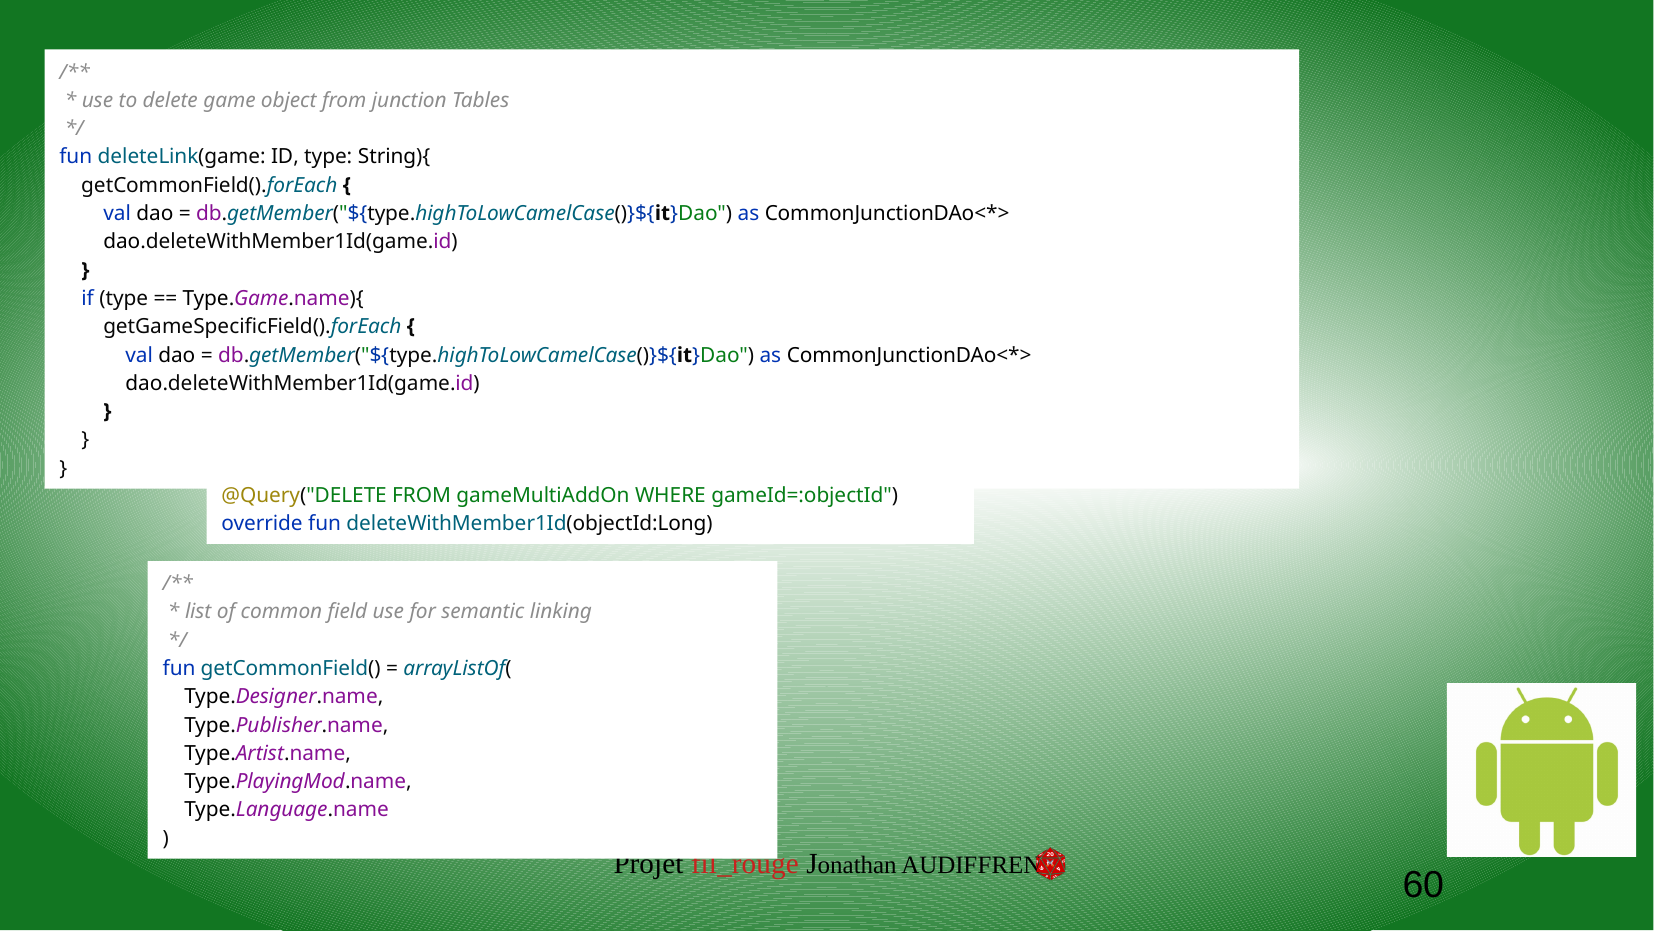

/**
 * use to delete game object from junction Tables
 */
fun deleteLink(game: ID, type: String){
 getCommonField().forEach {
 val dao = db.getMember("${type.highToLowCamelCase()}${it}Dao") as CommonJunctionDAo<*>
 dao.deleteWithMember1Id(game.id)
 }
 if (type == Type.Game.name){
 getGameSpecificField().forEach {
 val dao = db.getMember("${type.highToLowCamelCase()}${it}Dao") as CommonJunctionDAo<*>
 dao.deleteWithMember1Id(game.id)
 }
 }
}
@Query("DELETE FROM gameMultiAddOn WHERE gameId=:objectId")
override fun deleteWithMember1Id(objectId:Long)
/**
 * list of common field use for semantic linking
 */
fun getCommonField() = arrayListOf(
 Type.Designer.name,
 Type.Publisher.name,
 Type.Artist.name,
 Type.PlayingMod.name,
 Type.Language.name
)